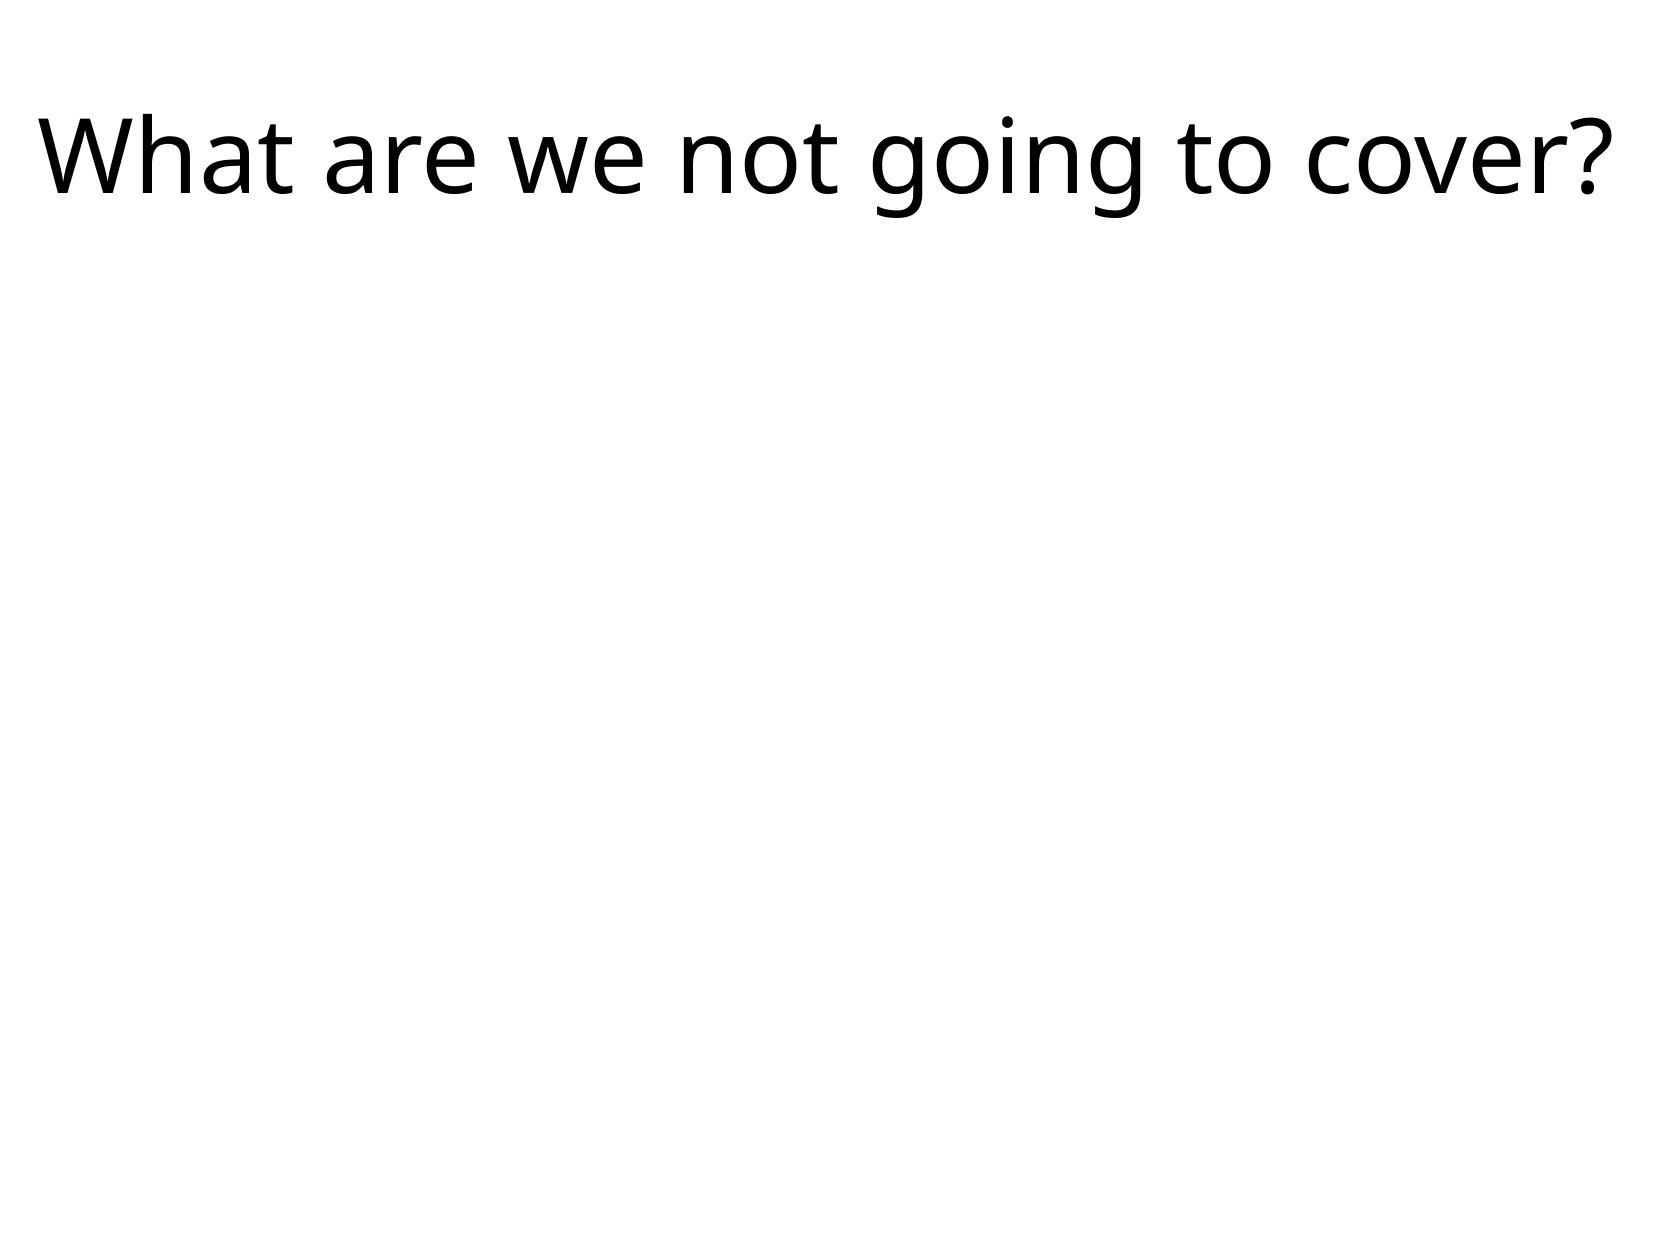

# What are we not going to cover?